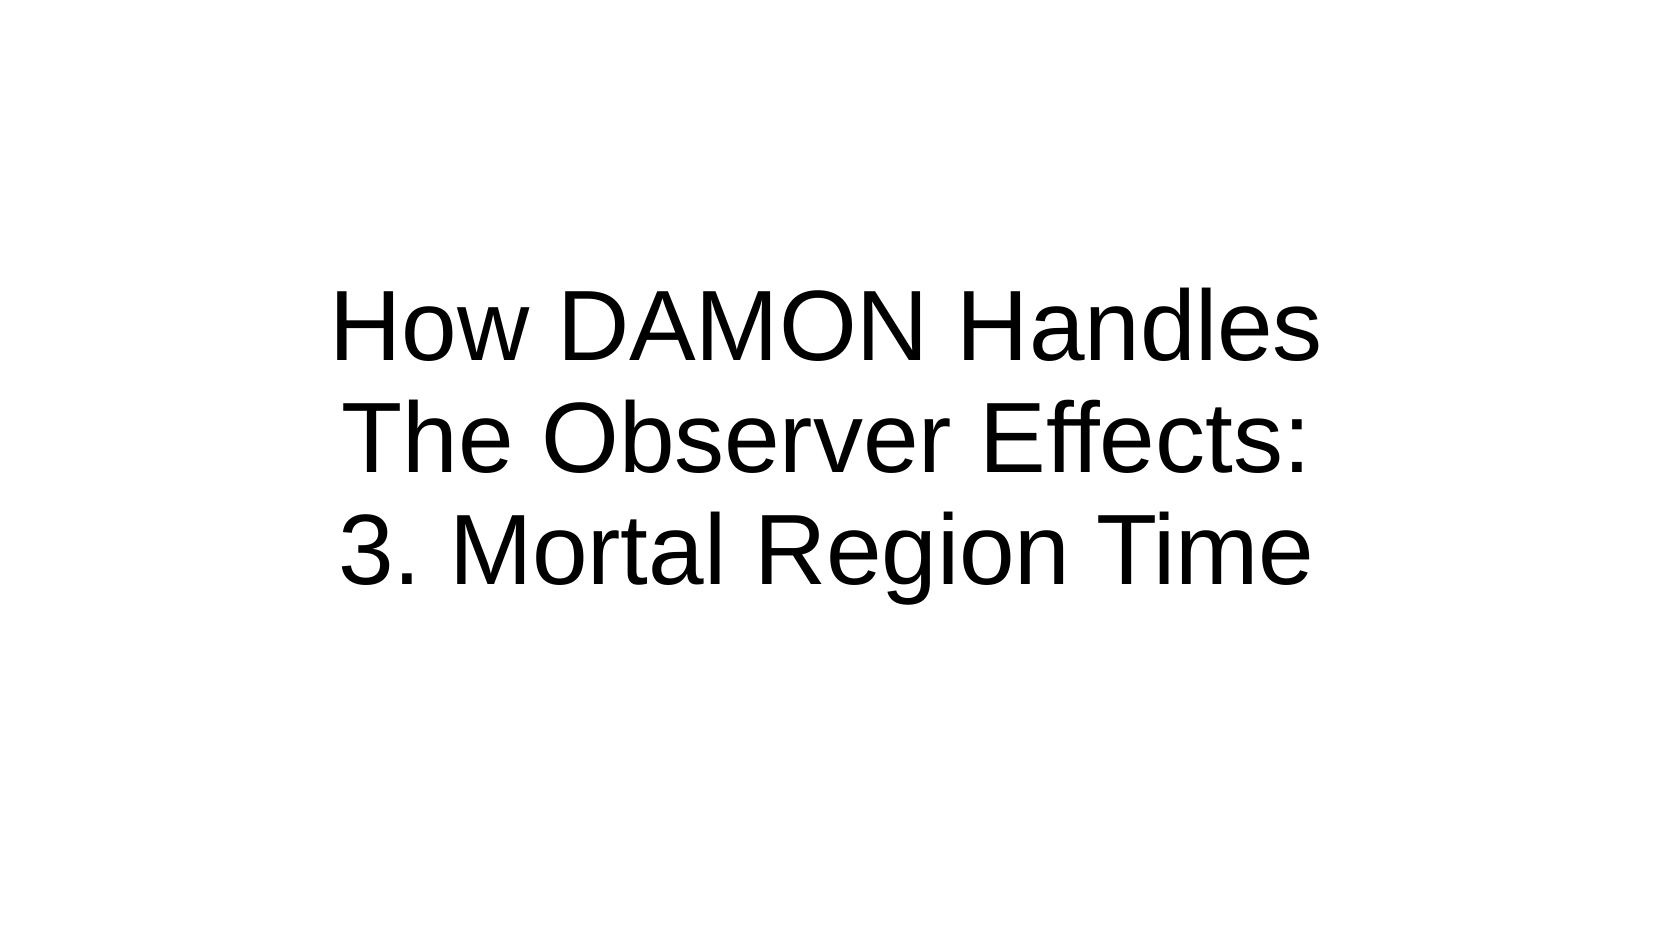

How DAMON Handles
The Observer Effects:
3. Mortal Region Time